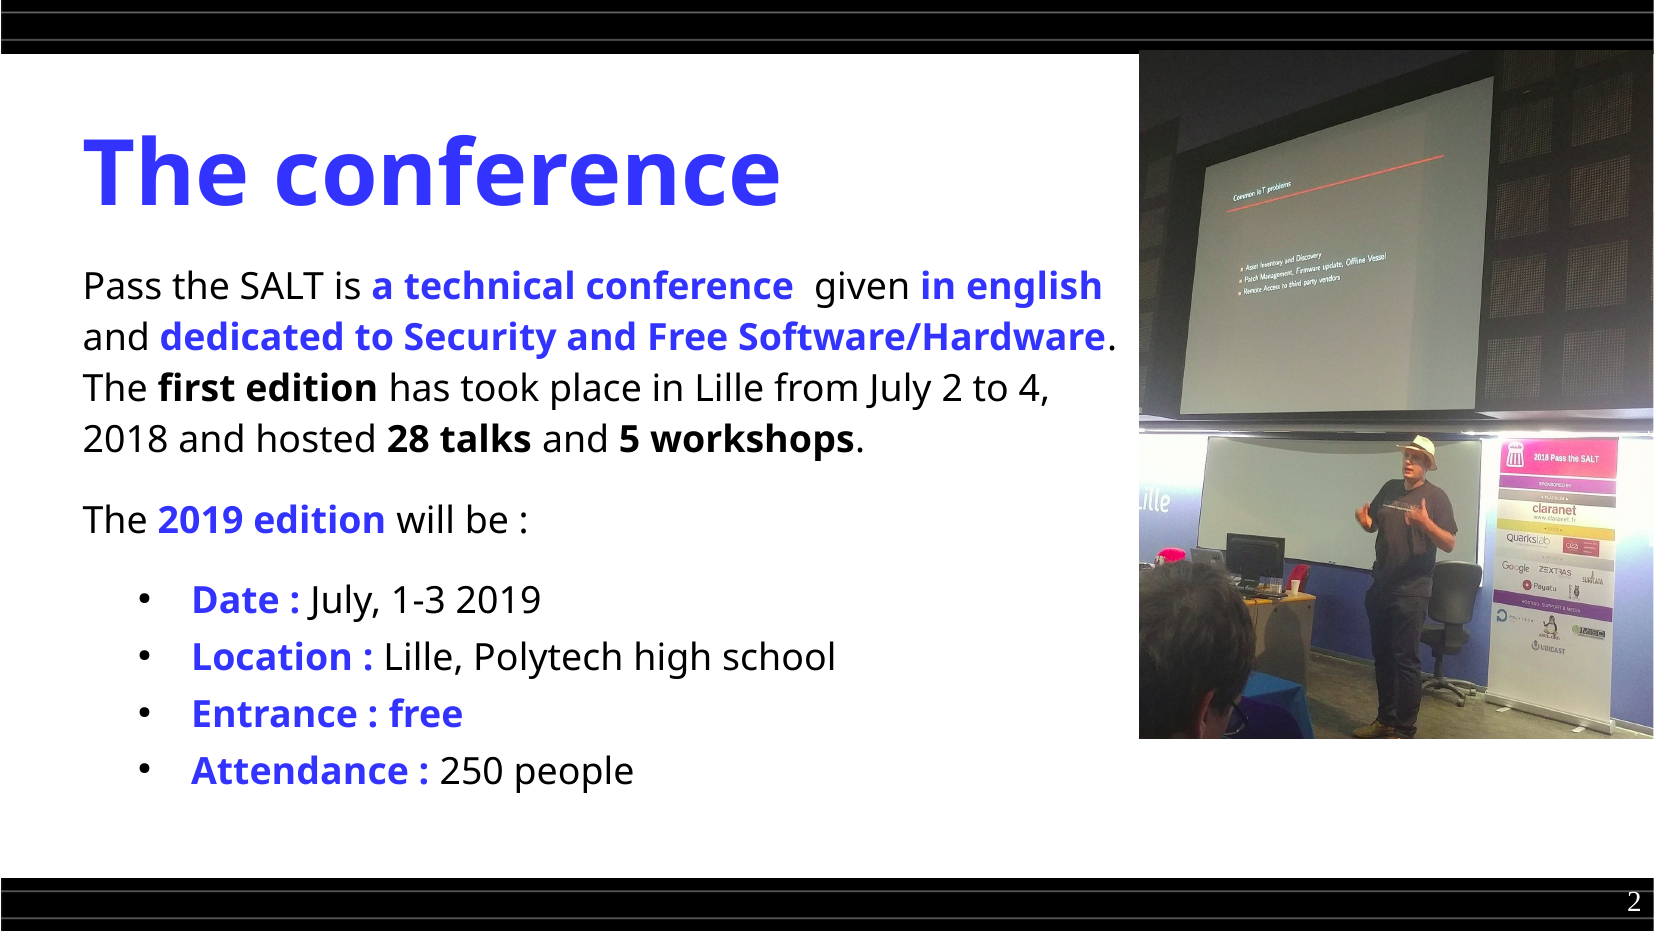

# The conference
Pass the SALT is a technical conference given in english and dedicated to Security and Free Software/Hardware.
The first edition has took place in Lille from July 2 to 4, 2018 and hosted 28 talks and 5 workshops.
The 2019 edition will be :
Date : July, 1-3 2019
Location : Lille, Polytech high school
Entrance : free
Attendance : 250 people